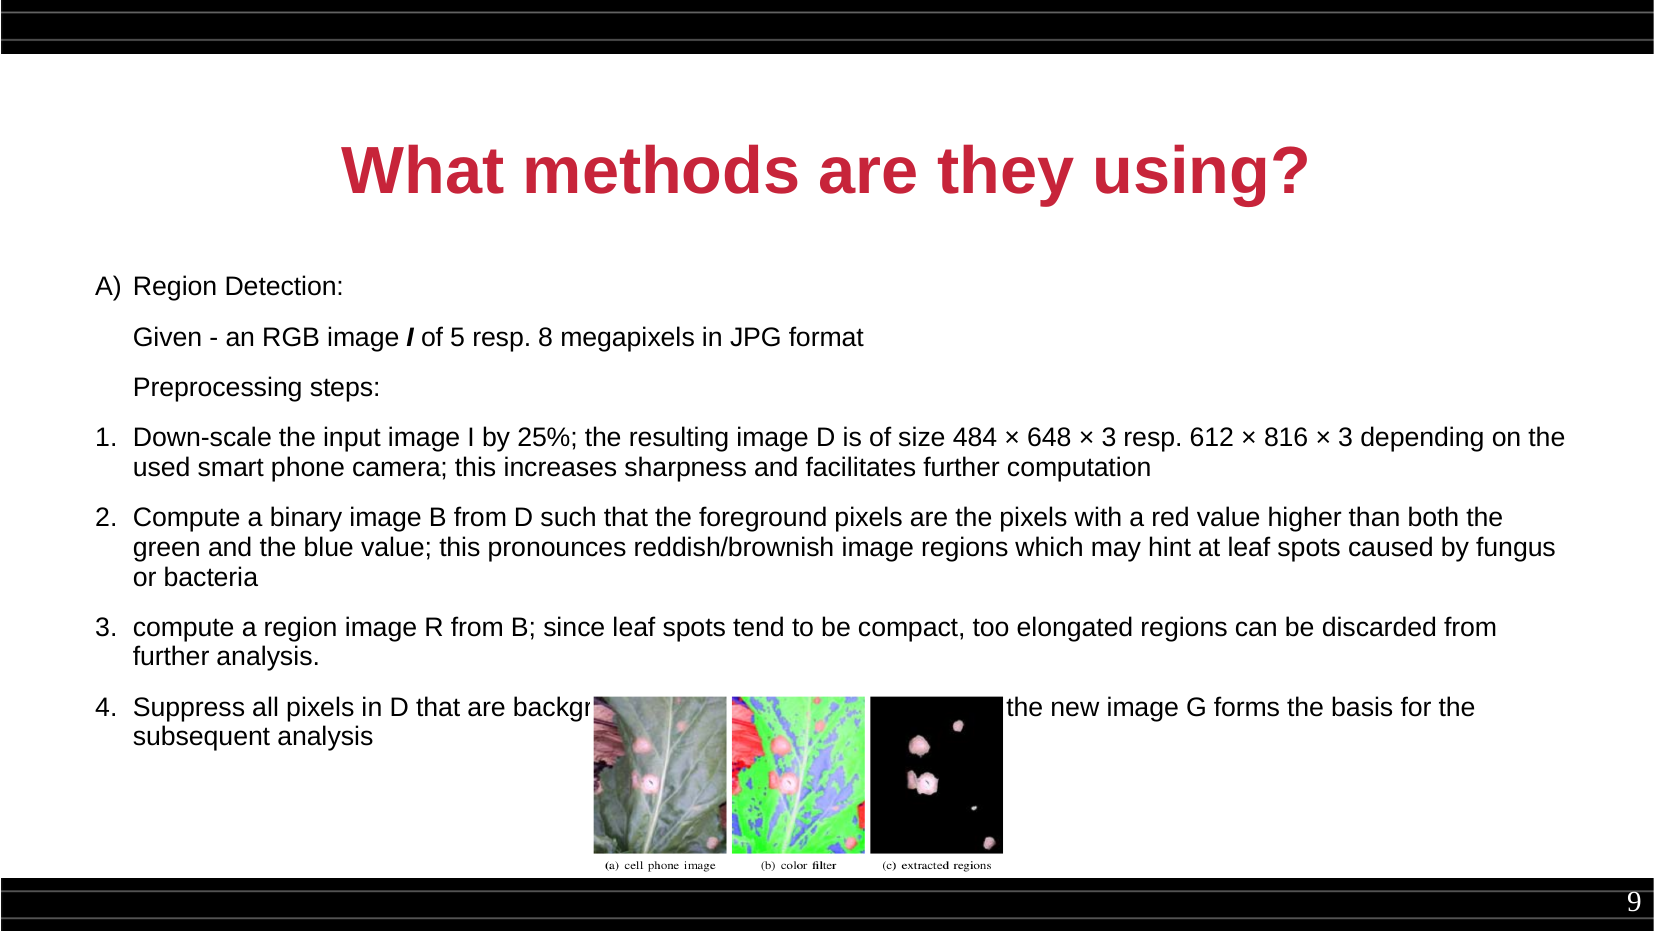

# What methods are they using?
Region Detection:
Given - an RGB image I of 5 resp. 8 megapixels in JPG format
Preprocessing steps:
Down-scale the input image I by 25%; the resulting image D is of size 484 × 648 × 3 resp. 612 × 816 × 3 depending on the used smart phone camera; this increases sharpness and facilitates further computation
Compute a binary image B from D such that the foreground pixels are the pixels with a red value higher than both the green and the blue value; this pronounces reddish/brownish image regions which may hint at leaf spots caused by fungus or bacteria
compute a region image R from B; since leaf spots tend to be compact, too elongated regions can be discarded from further analysis.
Suppress all pixels in D that are background pixels in R; the information in the new image G forms the basis for the subsequent analysis